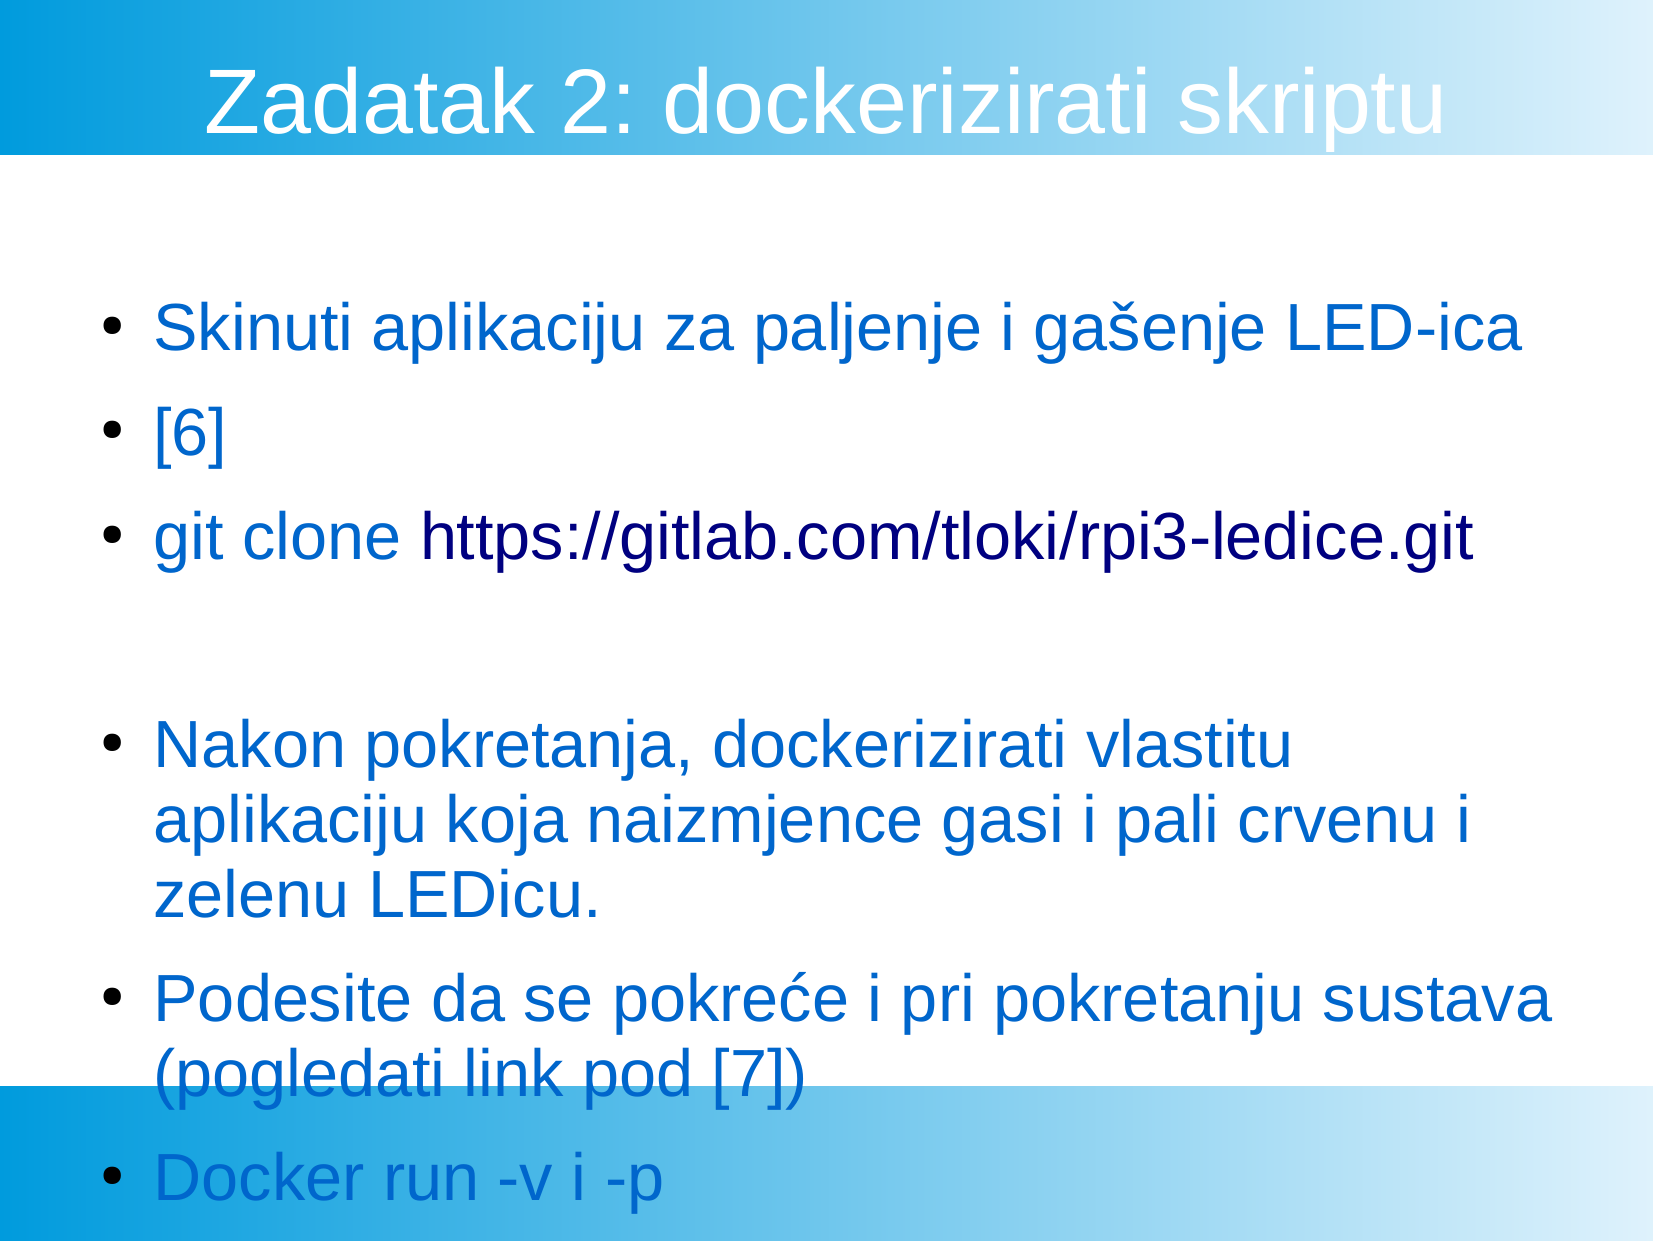

# Zadatak 2: dockerizirati skriptu
Skinuti aplikaciju za paljenje i gašenje LED-ica
[6]
git clone https://gitlab.com/tloki/rpi3-ledice.git
Nakon pokretanja, dockerizirati vlastitu aplikaciju koja naizmjence gasi i pali crvenu i zelenu LEDicu.
Podesite da se pokreće i pri pokretanju sustava (pogledati link pod [7])
Docker run -v i -p